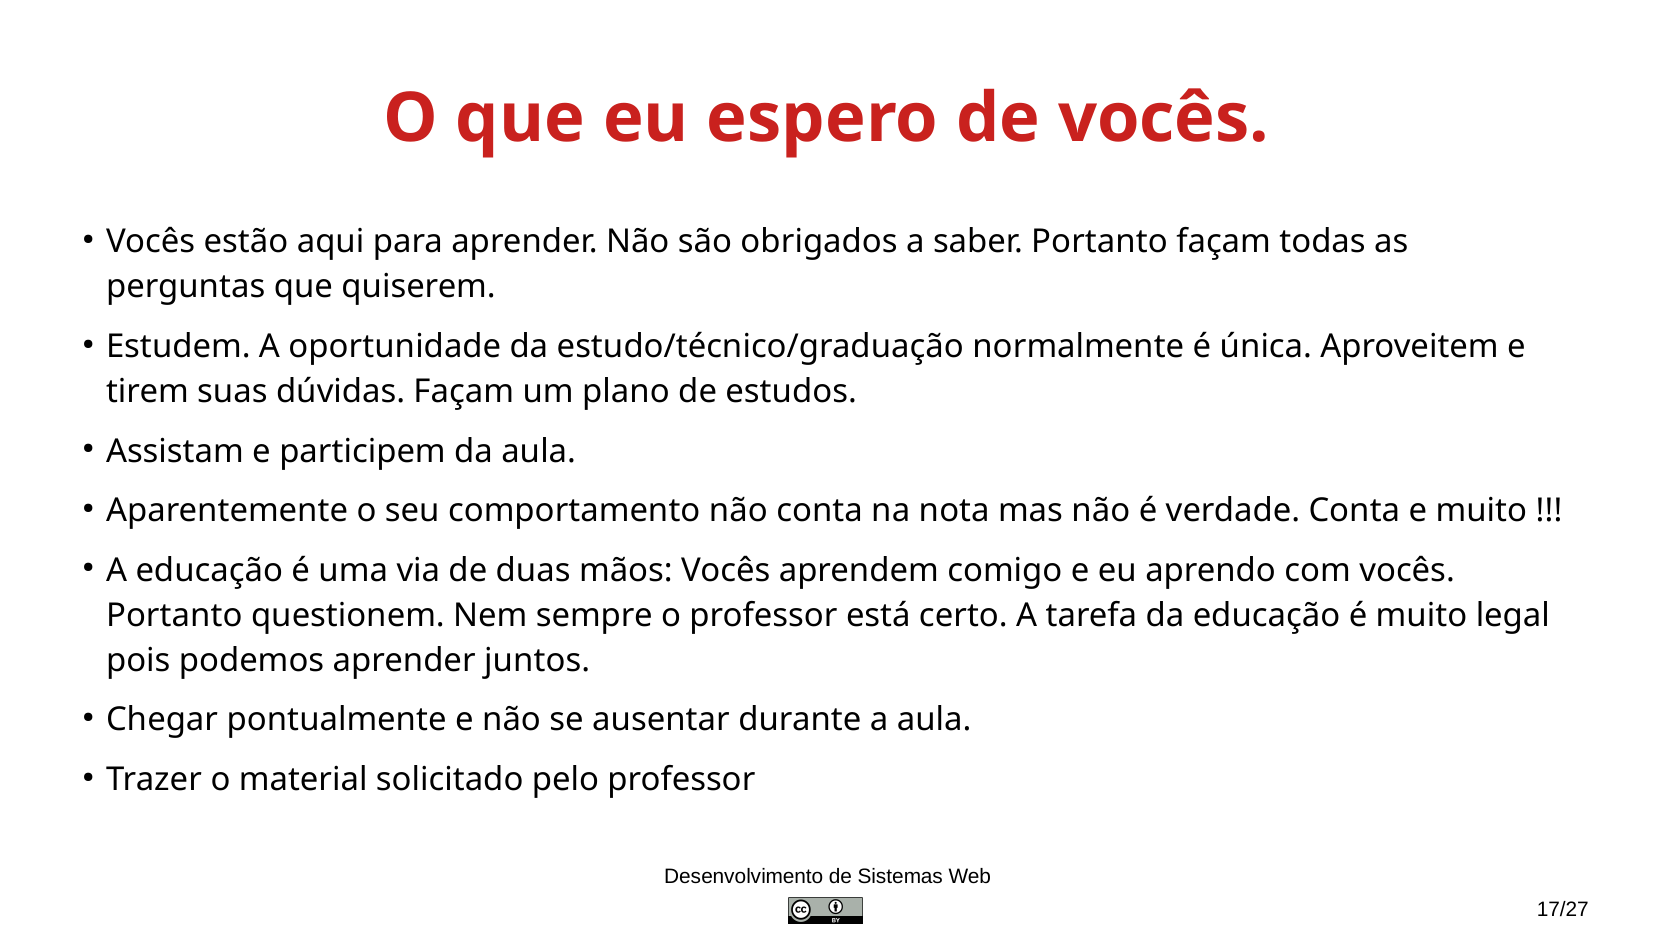

# O que eu espero de vocês.
Vocês estão aqui para aprender. Não são obrigados a saber. Portanto façam todas as perguntas que quiserem.
Estudem. A oportunidade da estudo/técnico/graduação normalmente é única. Aproveitem e tirem suas dúvidas. Façam um plano de estudos.
Assistam e participem da aula.
Aparentemente o seu comportamento não conta na nota mas não é verdade. Conta e muito !!!
A educação é uma via de duas mãos: Vocês aprendem comigo e eu aprendo com vocês. Portanto questionem. Nem sempre o professor está certo. A tarefa da educação é muito legal pois podemos aprender juntos.
Chegar pontualmente e não se ausentar durante a aula.
Trazer o material solicitado pelo professor
17